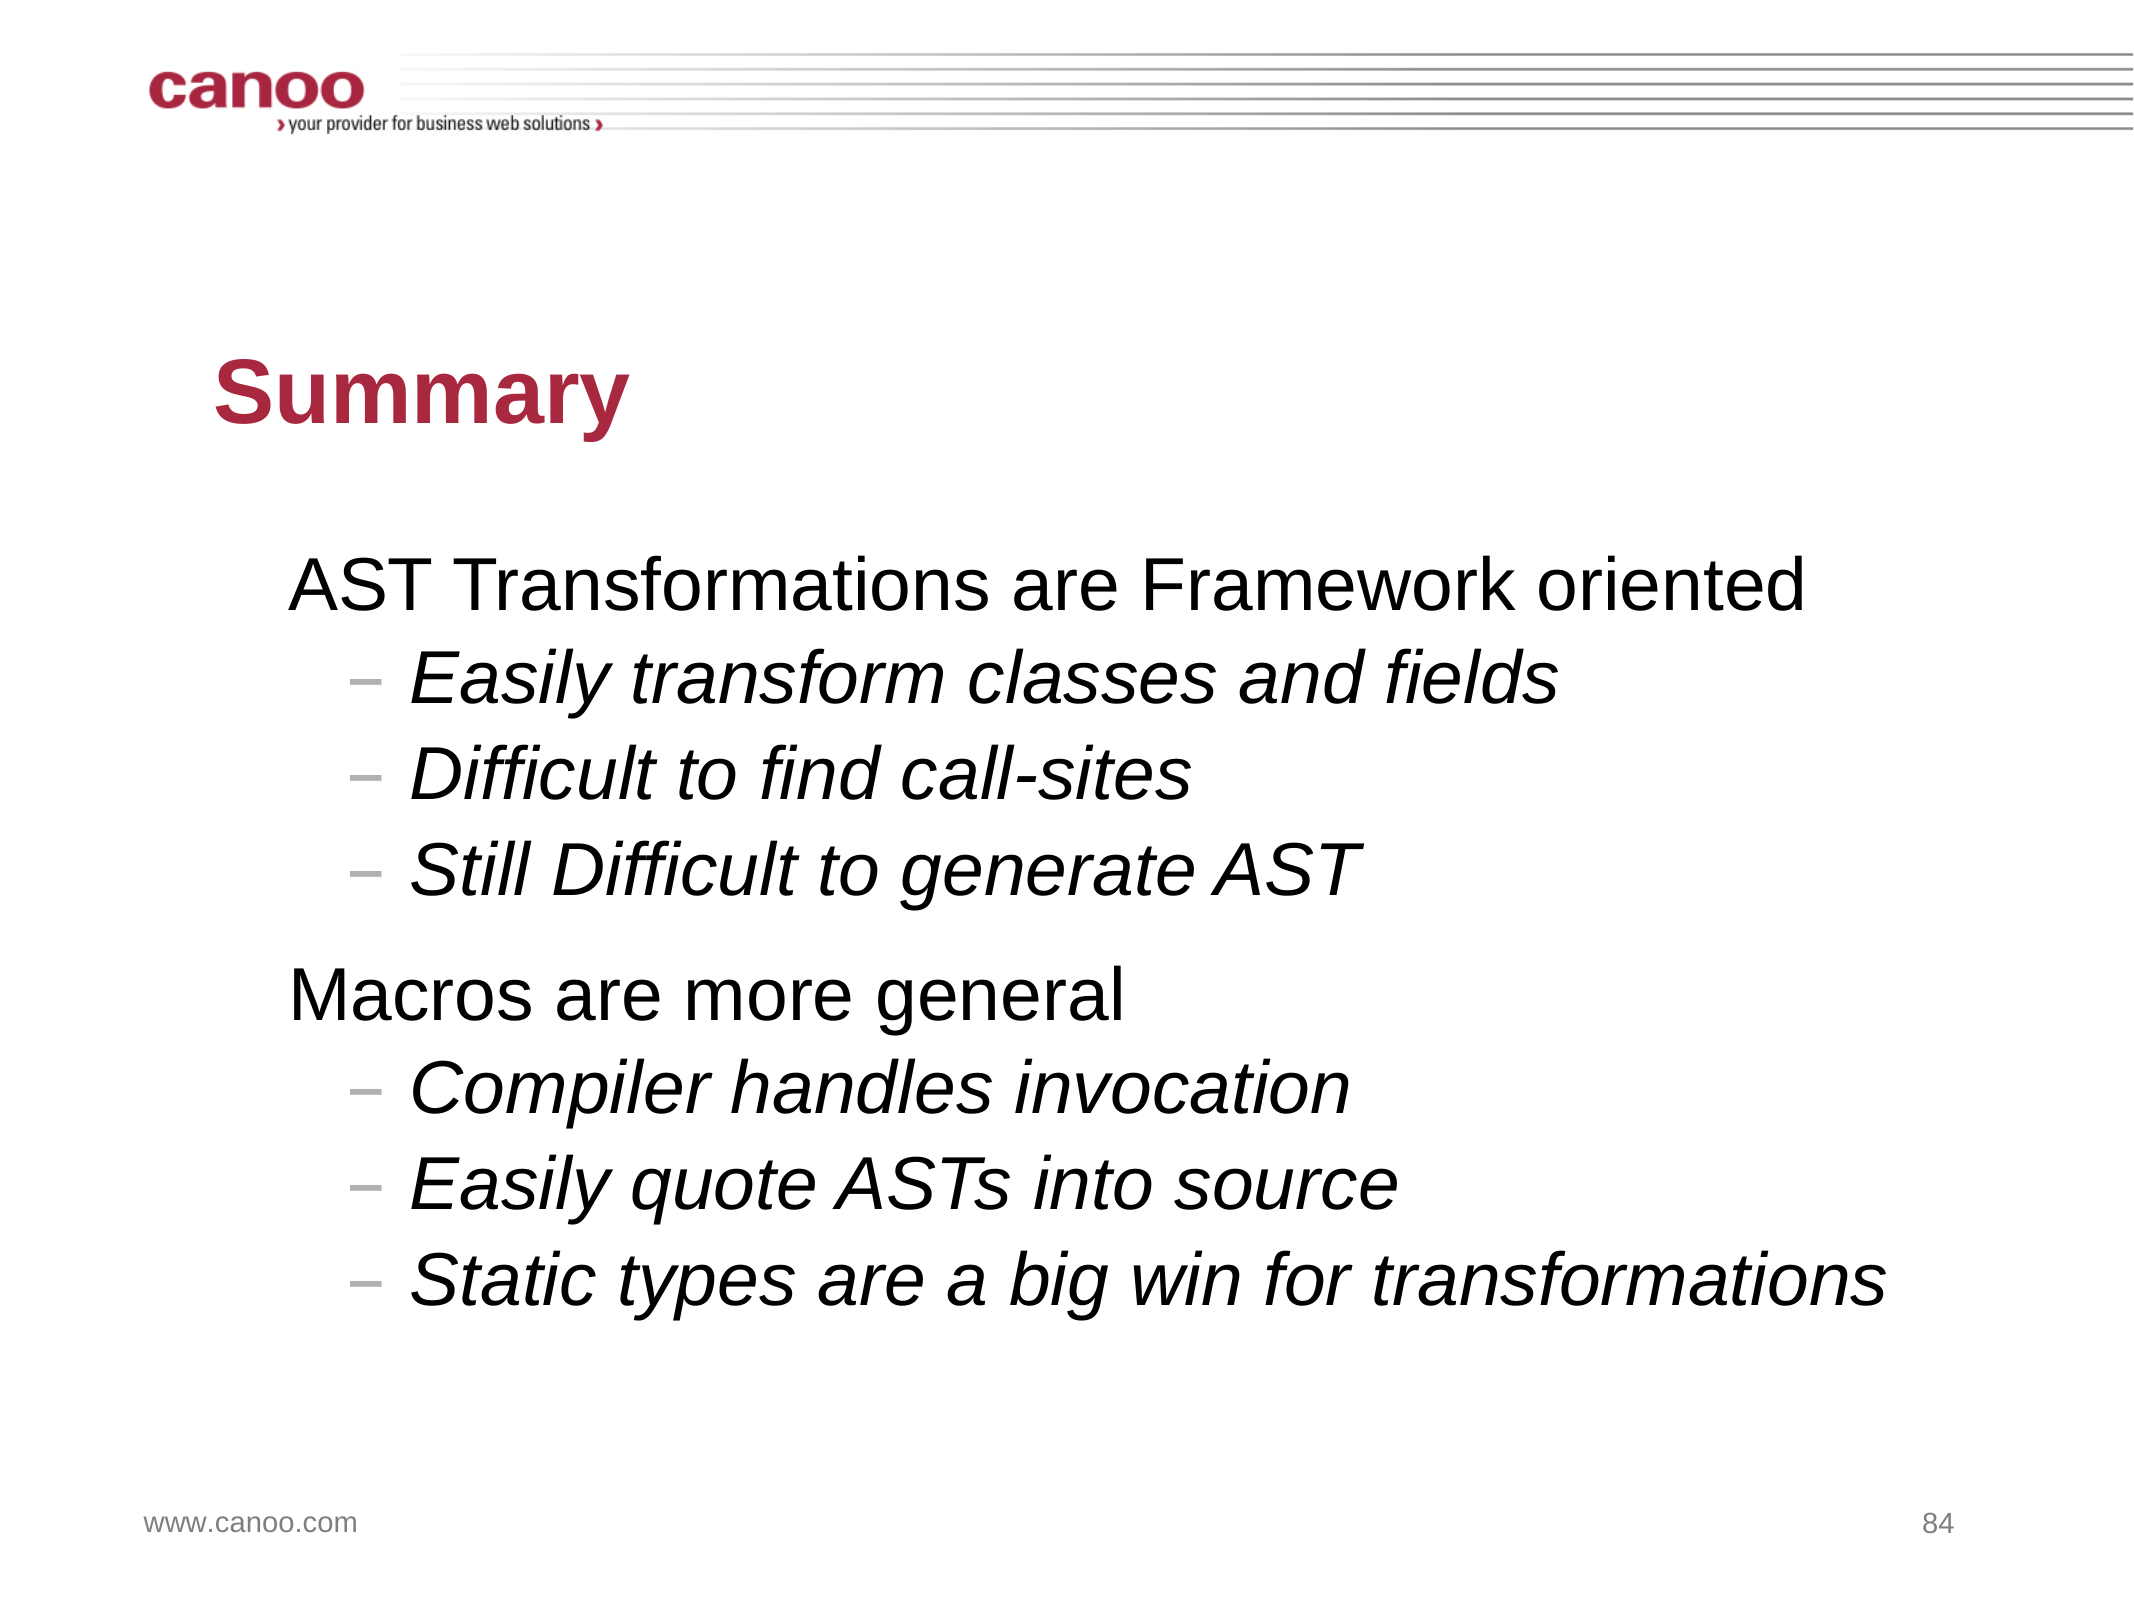

# Summary
AST Transformations are Framework oriented
Easily transform classes and fields
Difficult to find call-sites
Still Difficult to generate AST
Macros are more general
Compiler handles invocation
Easily quote ASTs into source
Static types are a big win for transformations